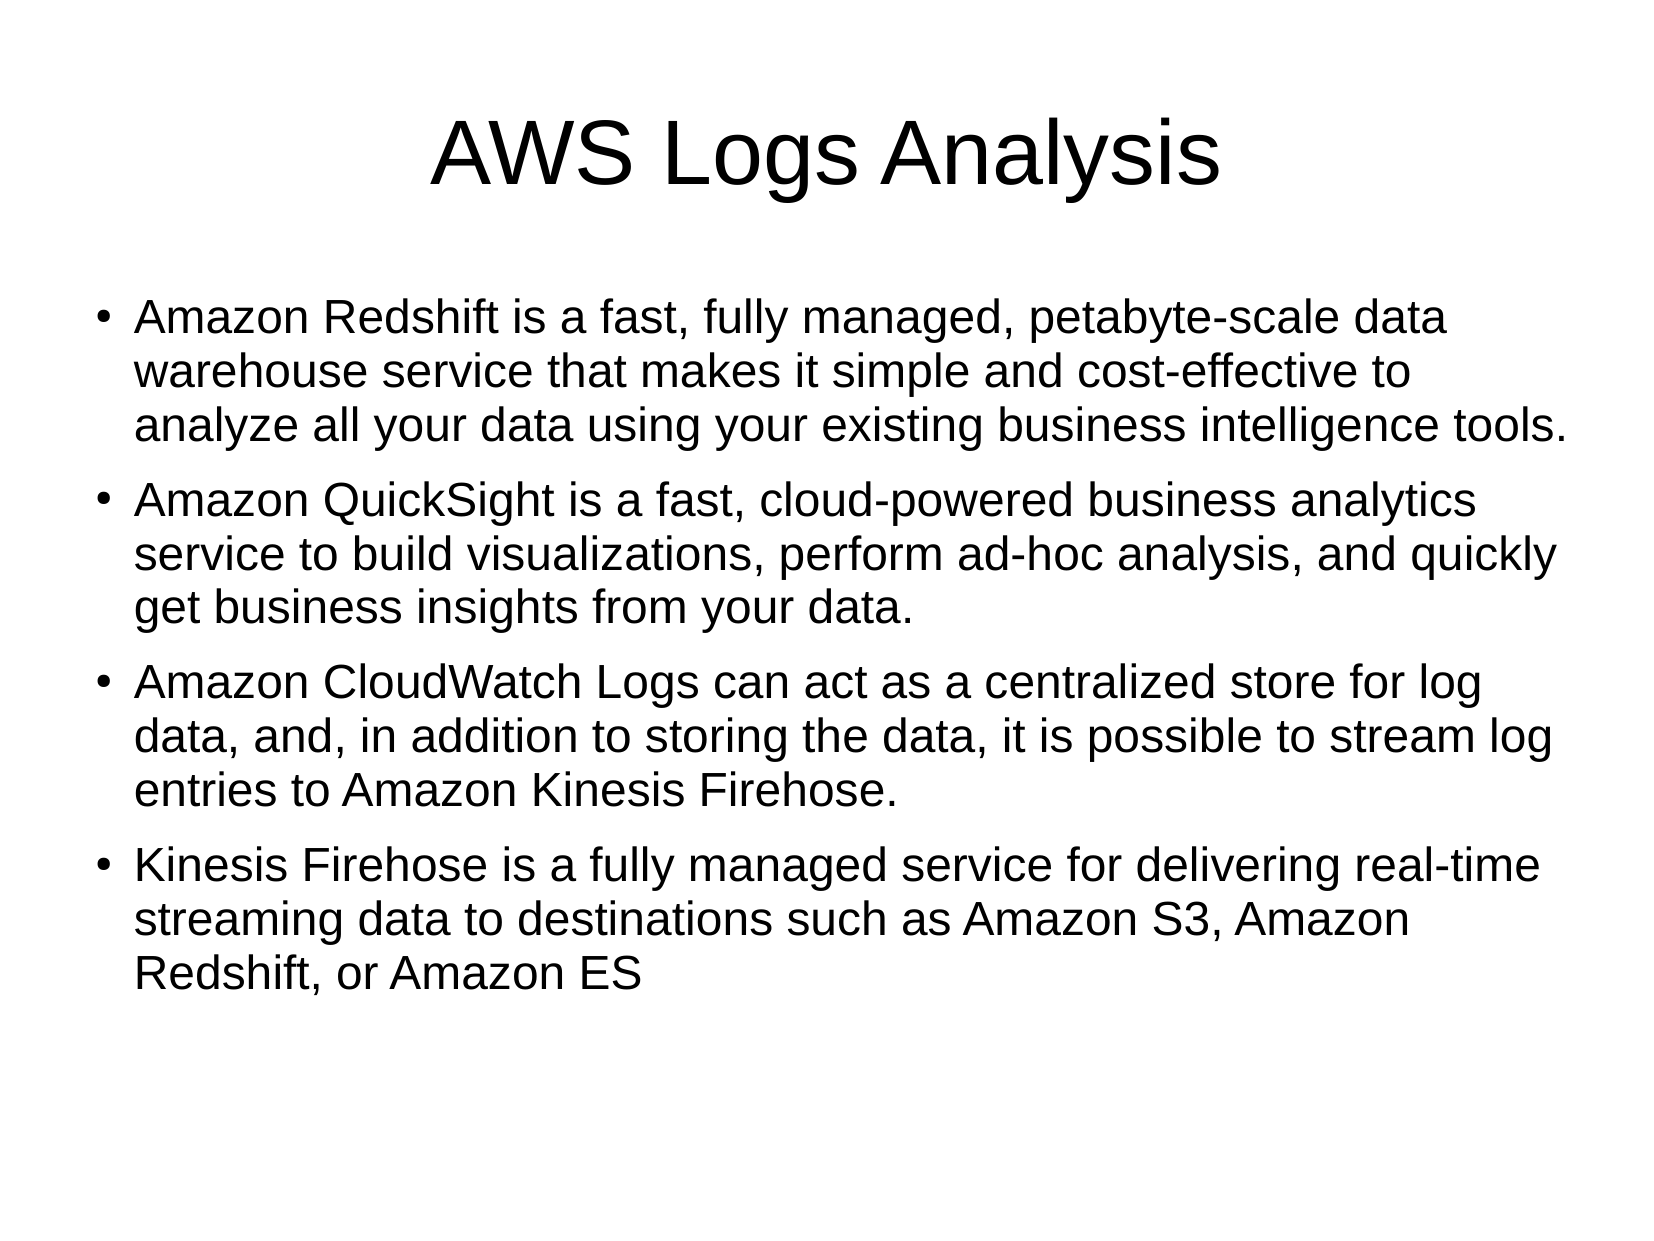

# AWS Logs Analysis
Amazon Redshift is a fast, fully managed, petabyte-scale data warehouse service that makes it simple and cost-effective to analyze all your data using your existing business intelligence tools.
Amazon QuickSight is a fast, cloud-powered business analytics service to build visualizations, perform ad-hoc analysis, and quickly get business insights from your data.
Amazon CloudWatch Logs can act as a centralized store for log data, and, in addition to storing the data, it is possible to stream log entries to Amazon Kinesis Firehose.
Kinesis Firehose is a fully managed service for delivering real-time streaming data to destinations such as Amazon S3, Amazon Redshift, or Amazon ES